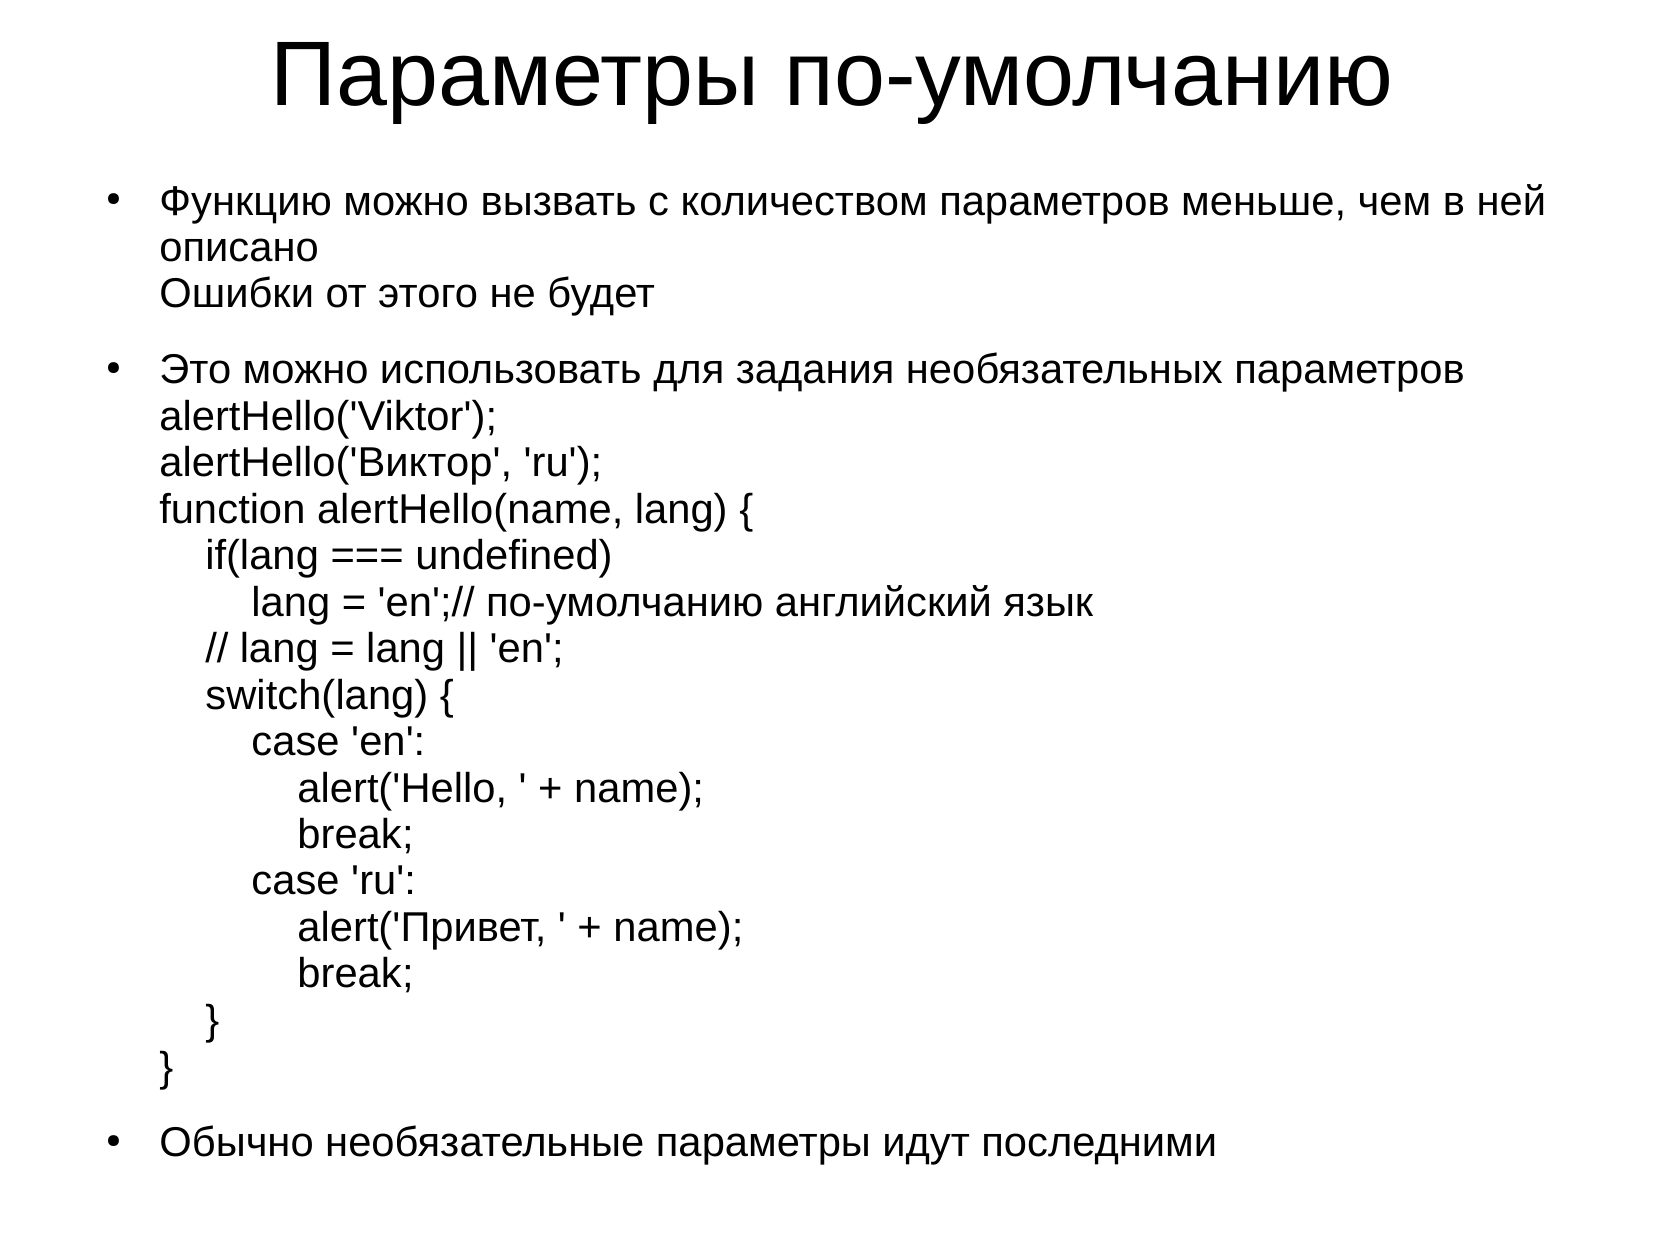

# Параметры по-умолчанию
Функцию можно вызвать с количеством параметров меньше, чем в ней описано
Ошибки от этого не будет
Это можно использовать для задания необязательных параметров
alertHello('Viktor');
alertHello('Виктор', 'ru');
function alertHello(name, lang) {
 if(lang === undefined)
 lang = 'en';// по-умолчанию английский язык
 // lang = lang || 'en';
 switch(lang) {
 case 'en':
 alert('Hello, ' + name);
 break;
 case 'ru':
 alert('Привет, ' + name);
 break;
 }
}
Обычно необязательные параметры идут последними